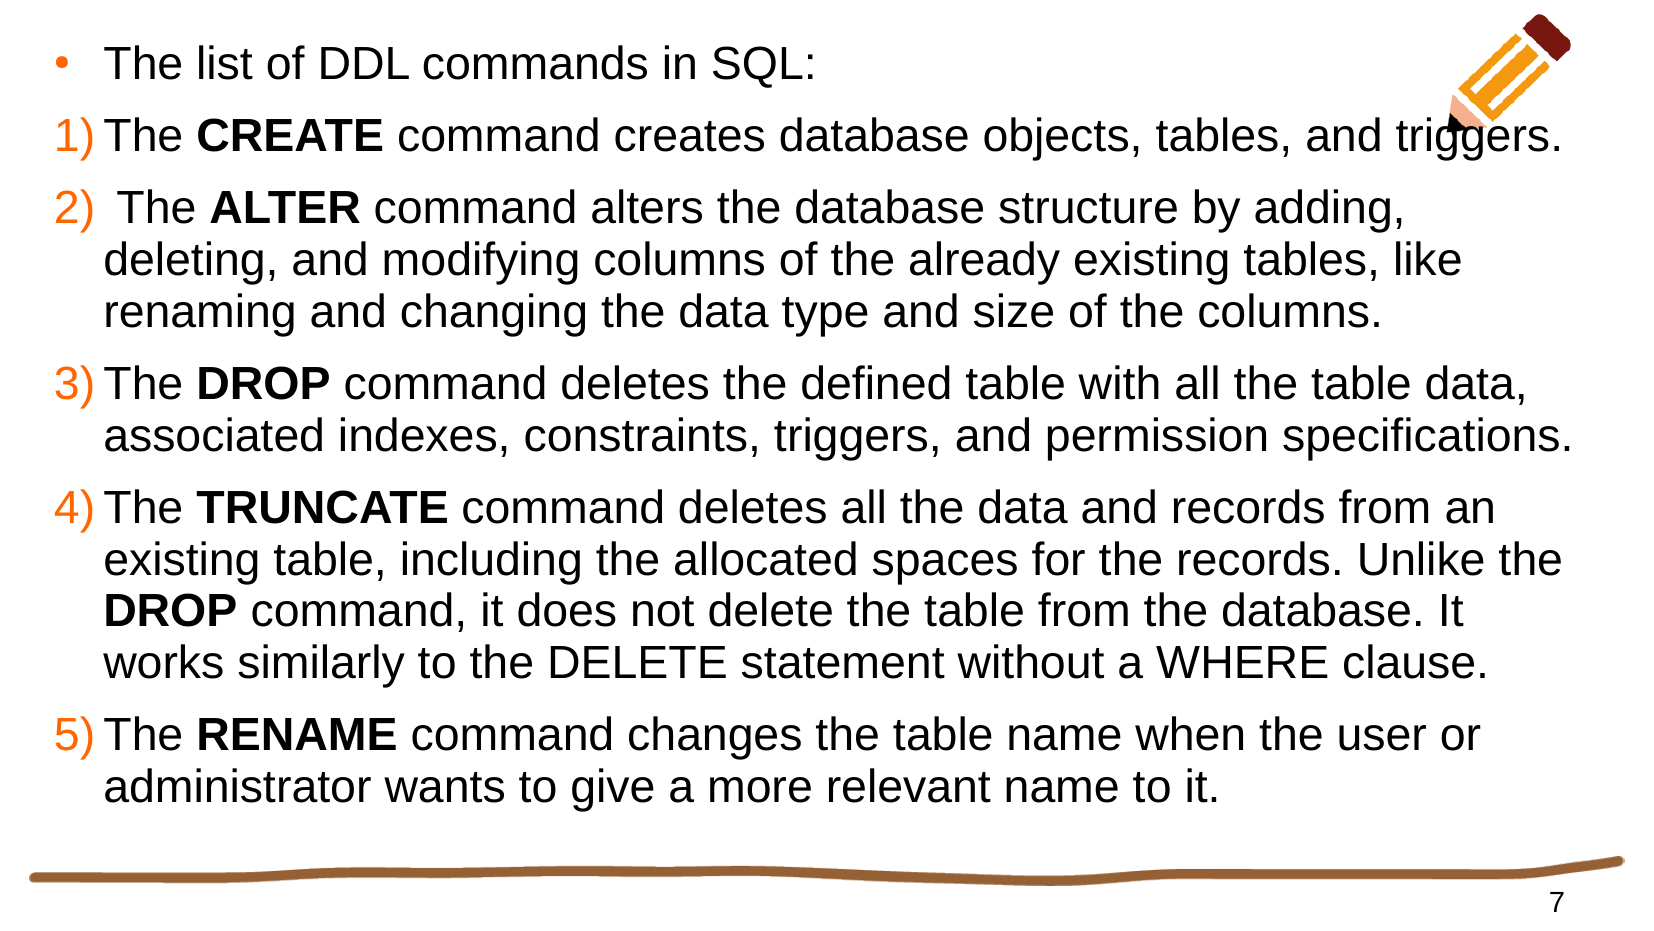

# The list of DDL commands in SQL:
The CREATE command creates database objects, tables, and triggers.
 The ALTER command alters the database structure by adding, deleting, and modifying columns of the already existing tables, like renaming and changing the data type and size of the columns.
The DROP command deletes the defined table with all the table data, associated indexes, constraints, triggers, and permission specifications.
The TRUNCATE command deletes all the data and records from an existing table, including the allocated spaces for the records. Unlike the DROP command, it does not delete the table from the database. It works similarly to the DELETE statement without a WHERE clause.
The RENAME command changes the table name when the user or administrator wants to give a more relevant name to it.
7